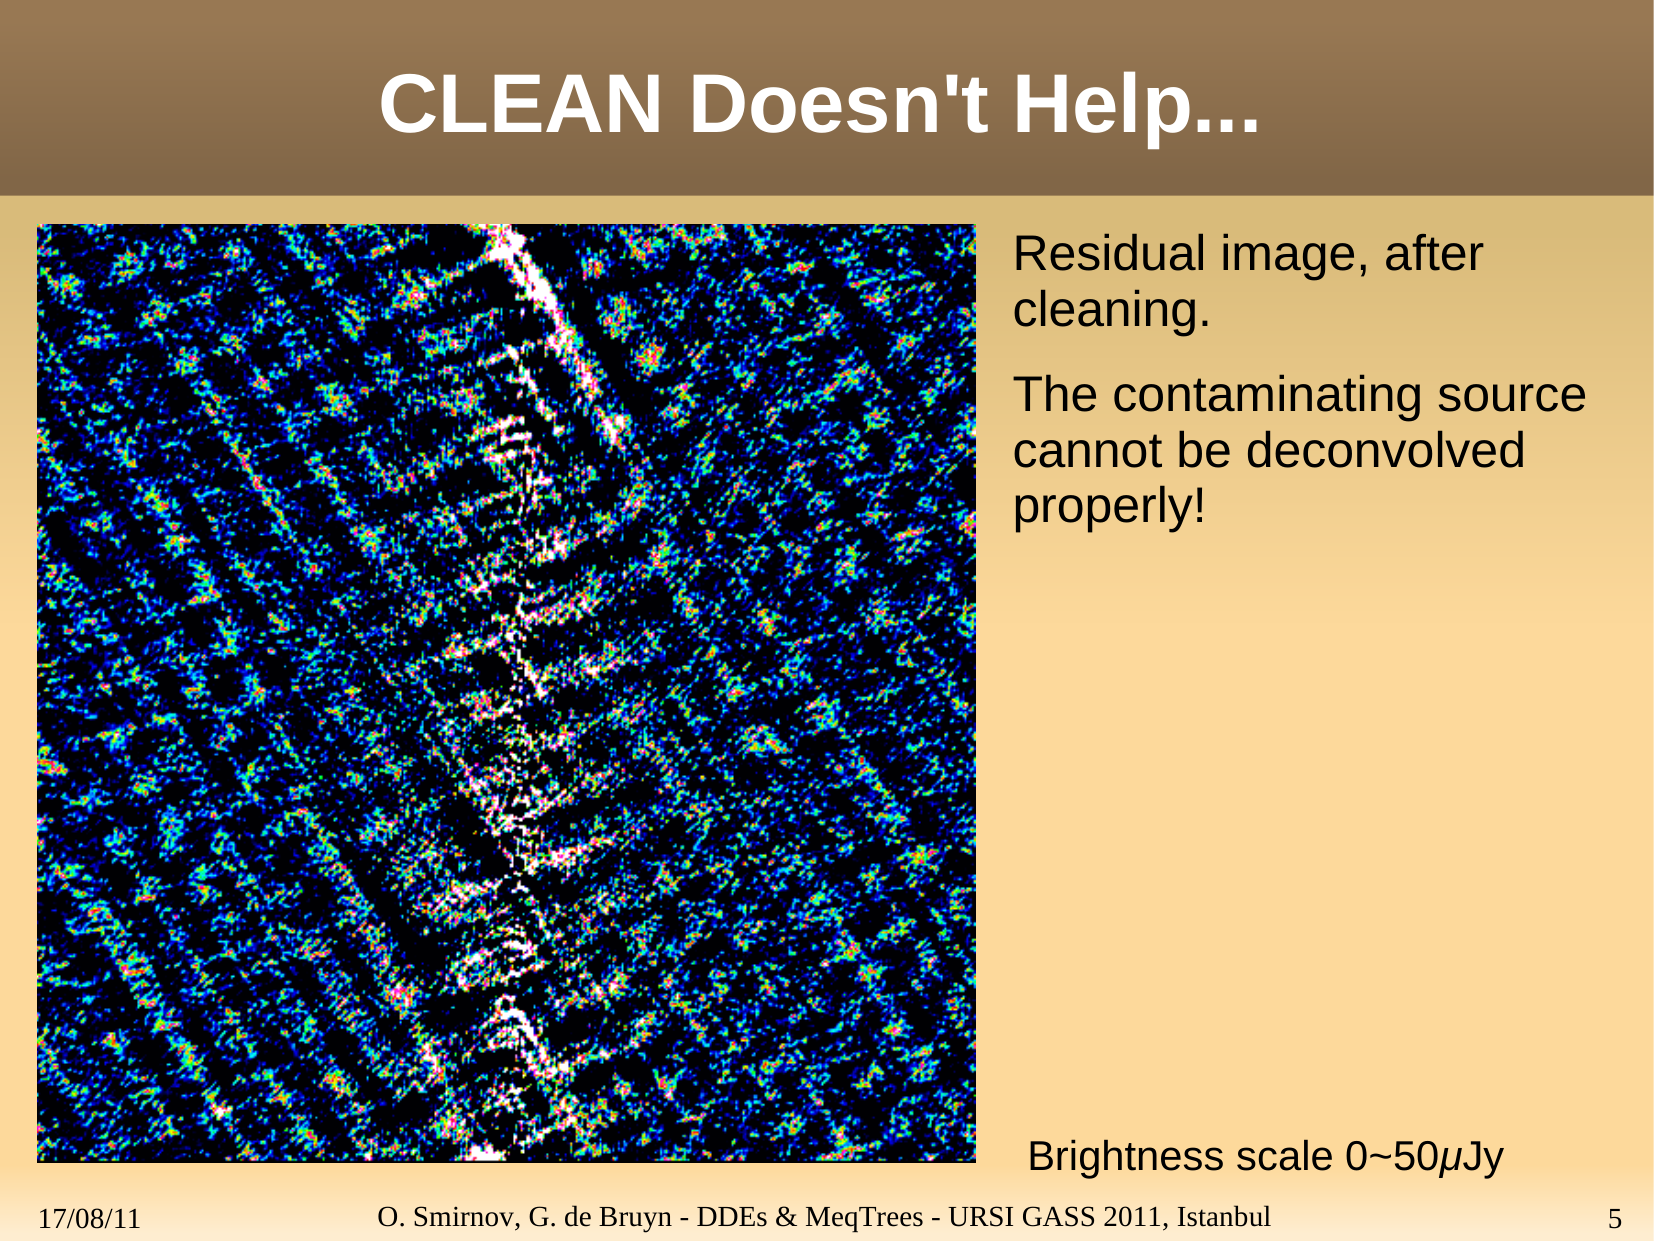

# CLEAN Doesn't Help...
Residual image, after cleaning.
The contaminating source cannot be deconvolved properly!
Brightness scale 0~50μJy
O. Smirnov, G. de Bruyn - DDEs & MeqTrees - URSI GASS 2011, Istanbul
17/08/11
5